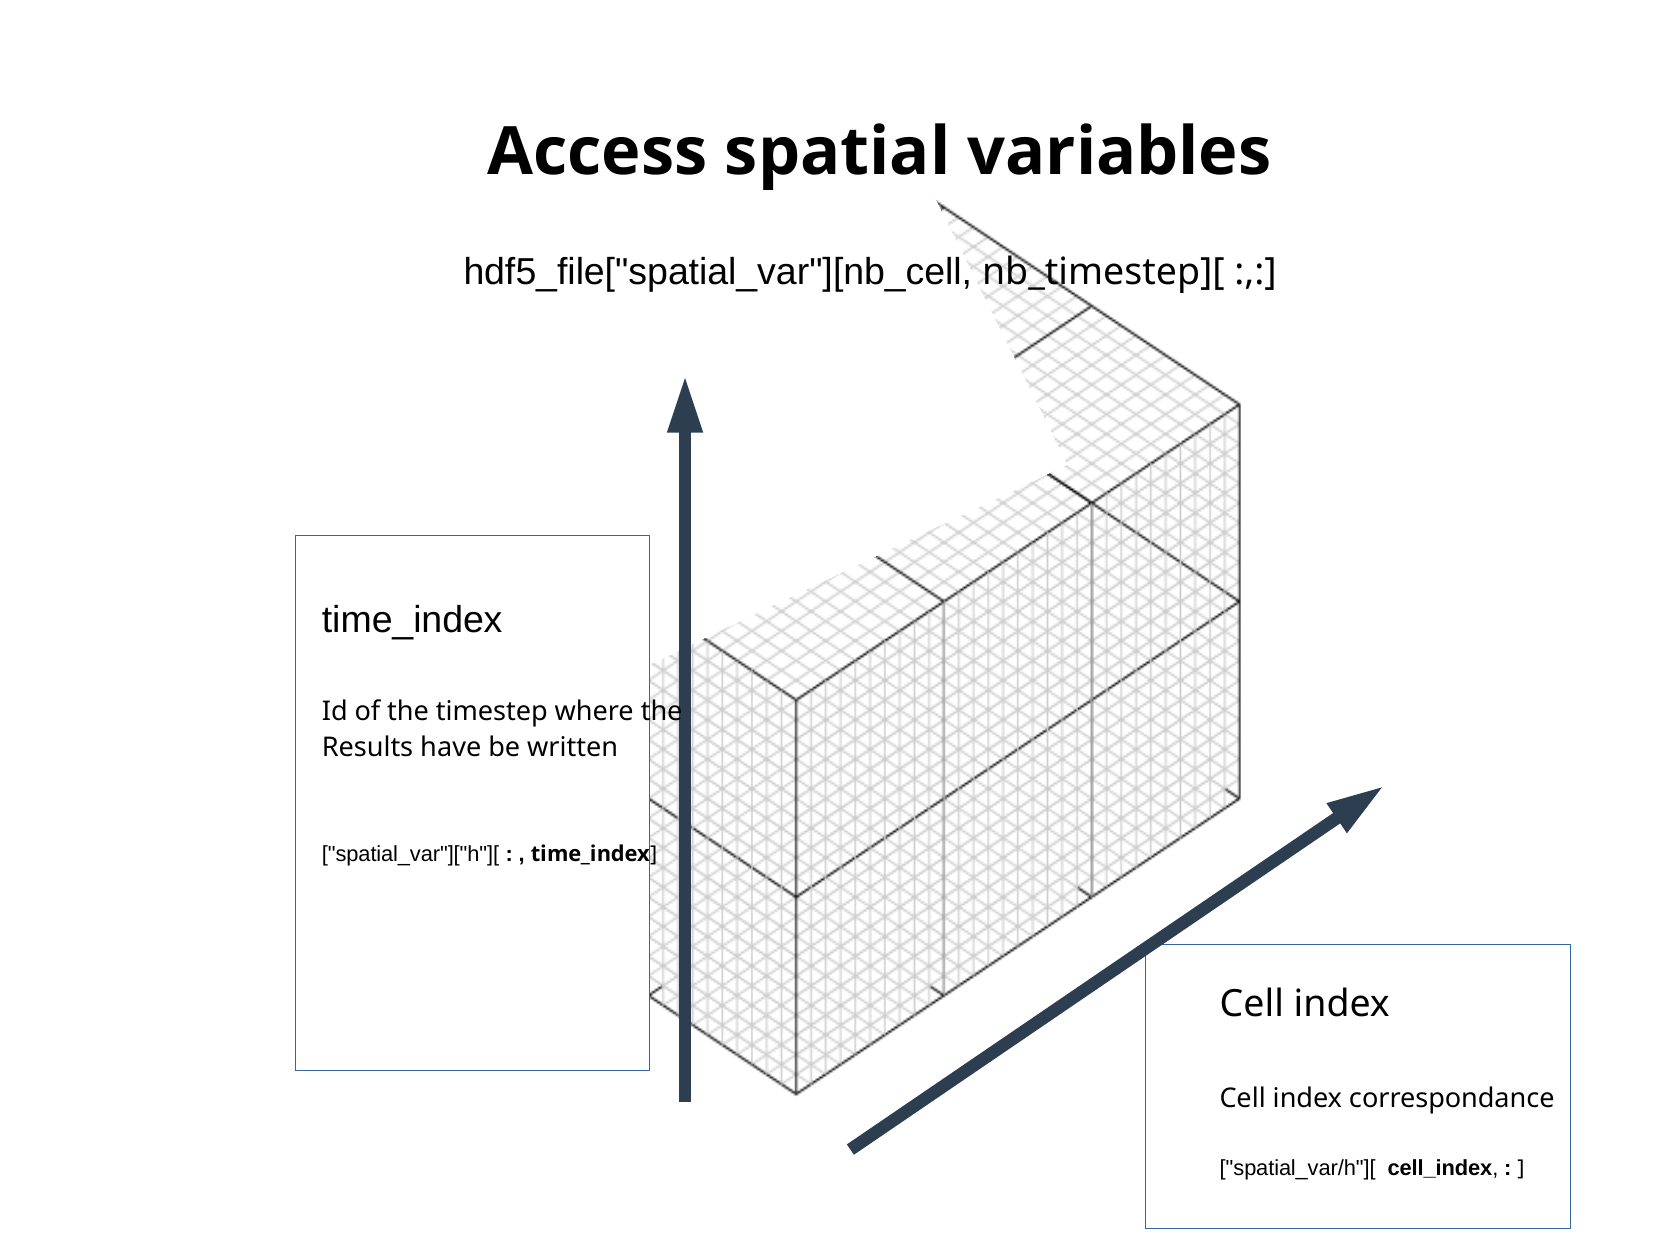

#
Access spatial variables
hdf5_file["spatial_var"][nb_cell, nb_timestep][ :,:]
time_index
Id of the timestep where the
Results have be written
["spatial_var"]["h"][ : , time_index]
Cell index
Cell index correspondance
["spatial_var/h"][  cell_index, : ]